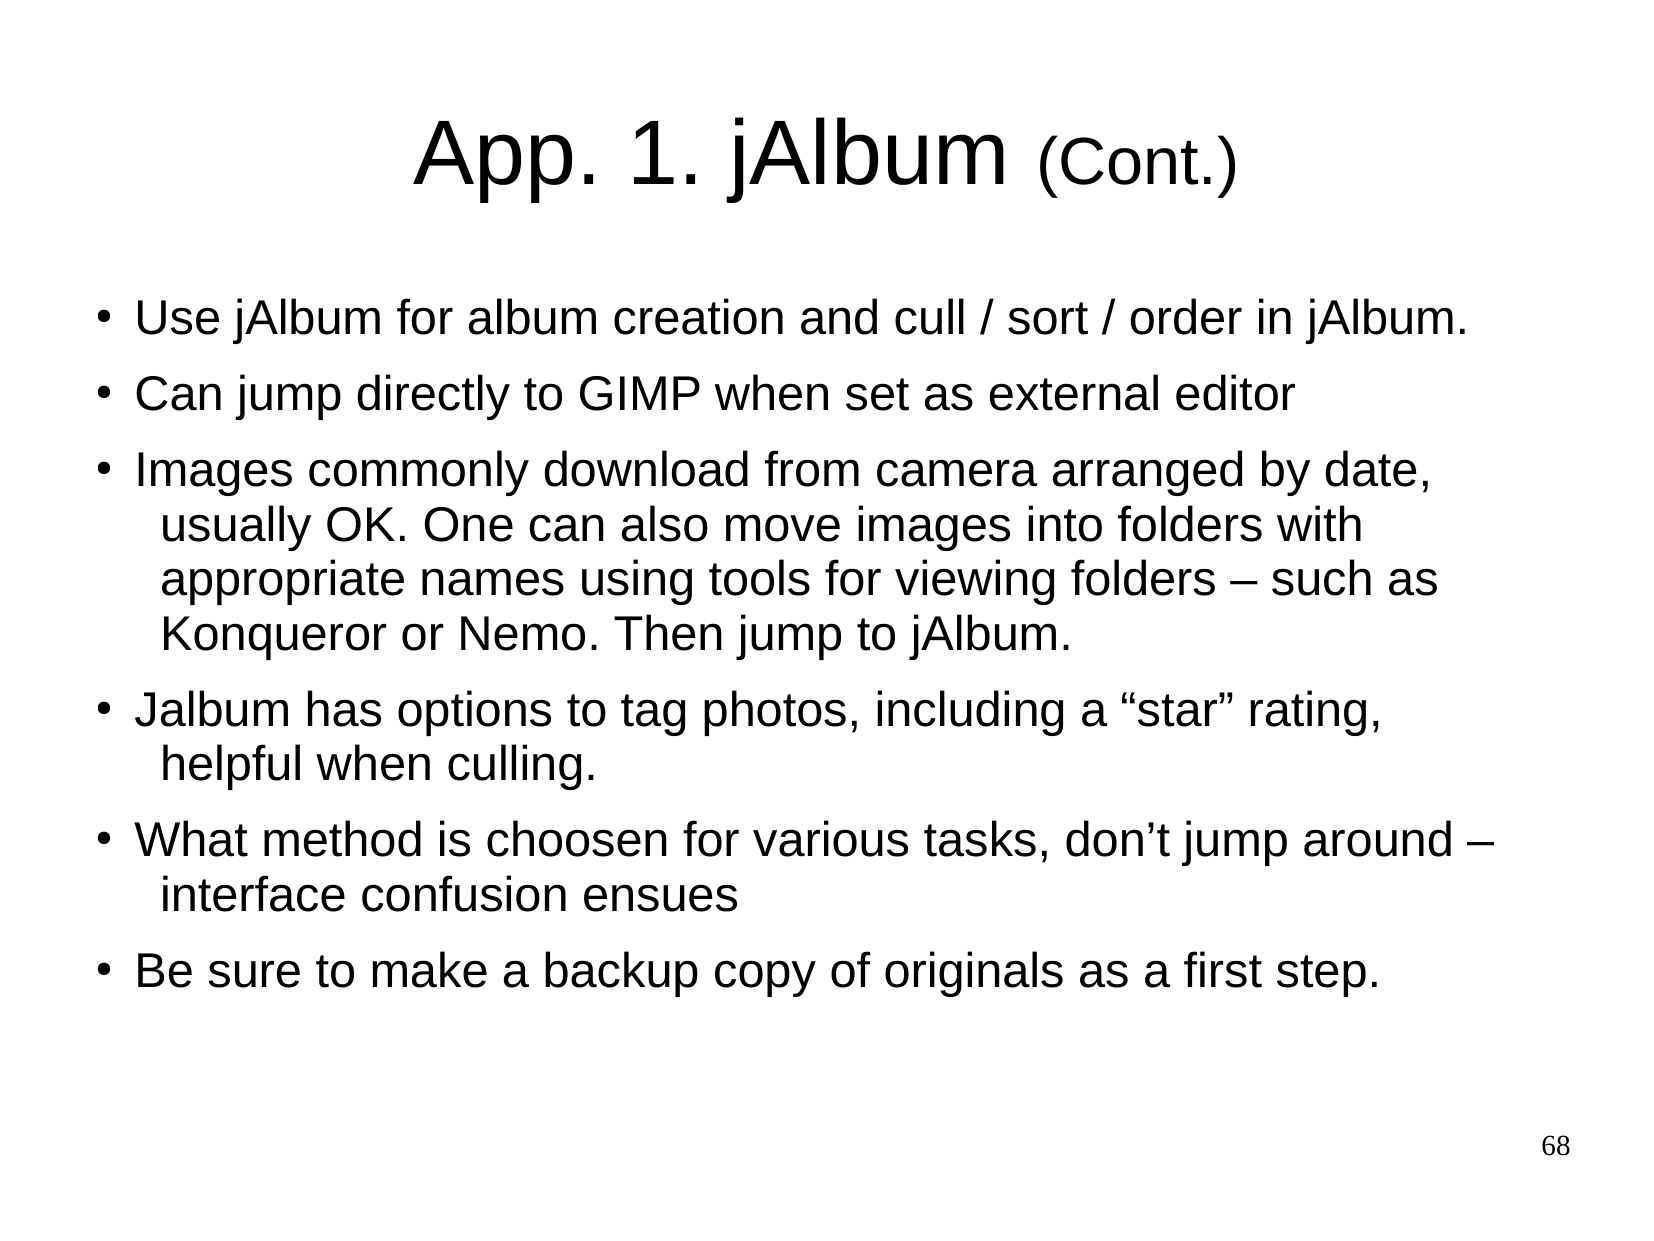

# App. 1. jAlbum (Cont.)
Use jAlbum for album creation and cull / sort / order in jAlbum.
Can jump directly to GIMP when set as external editor
Images commonly download from camera arranged by date, usually OK. One can also move images into folders with appropriate names using tools for viewing folders – such as Konqueror or Nemo. Then jump to jAlbum.
Jalbum has options to tag photos, including a “star” rating, helpful when culling.
What method is choosen for various tasks, don’t jump around – interface confusion ensues
Be sure to make a backup copy of originals as a first step.
68